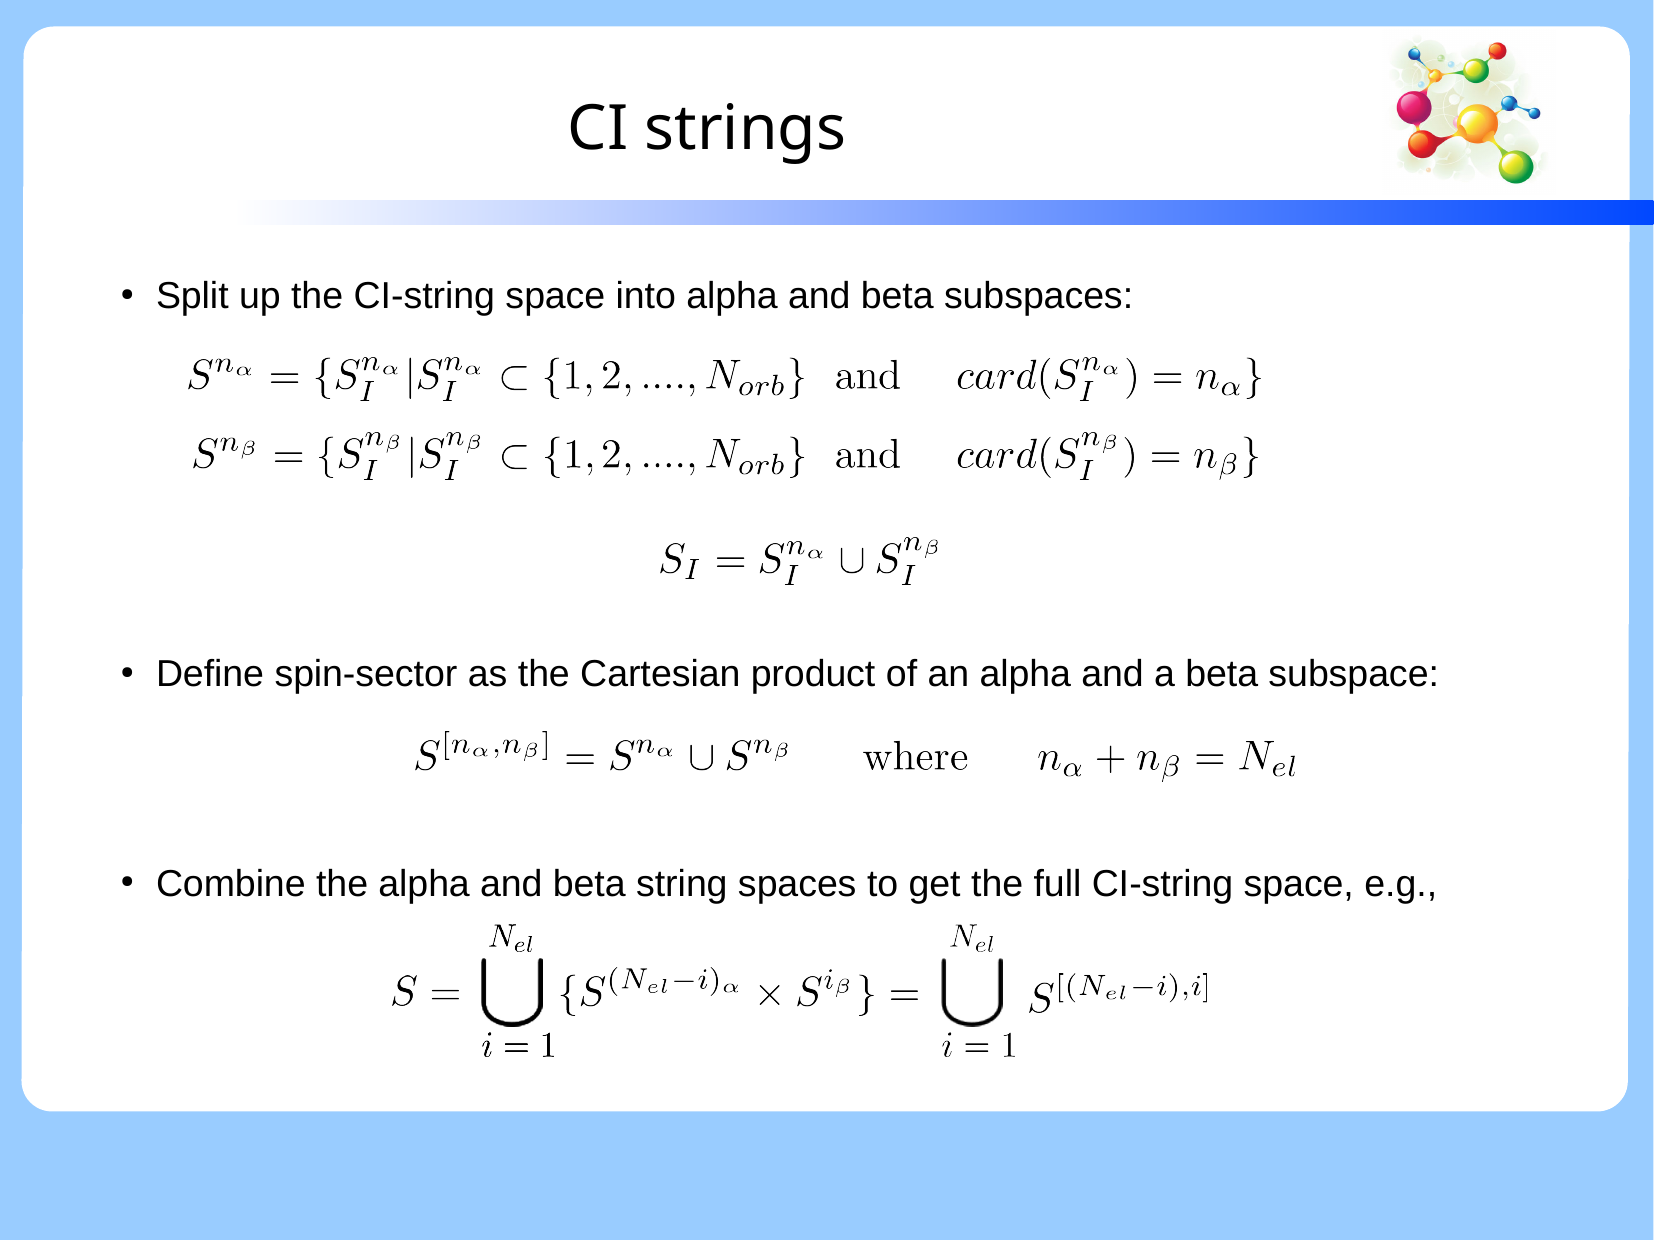

# CI strings
Split up the CI-string space into alpha and beta subspaces:
Define spin-sector as the Cartesian product of an alpha and a beta subspace:
Combine the alpha and beta string spaces to get the full CI-string space, e.g.,